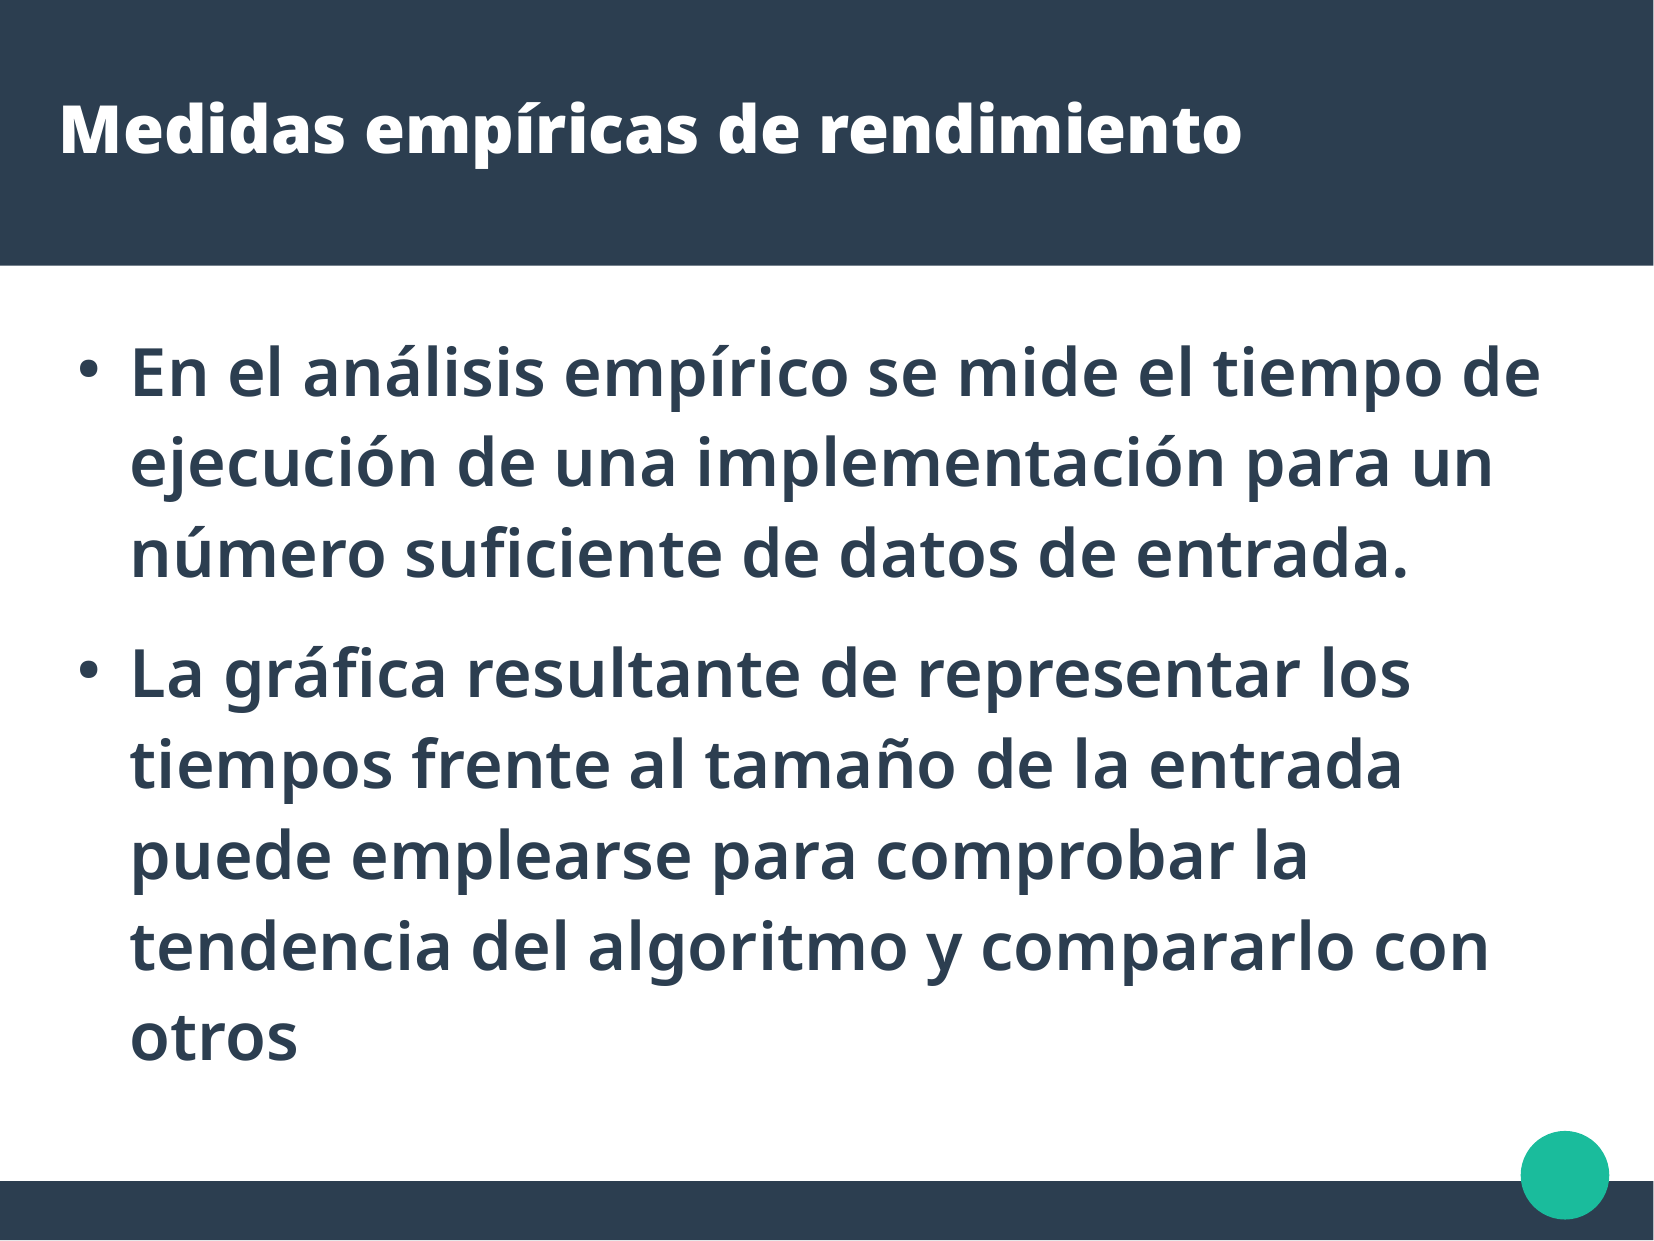

# Medidas empíricas de rendimiento
En el análisis empírico se mide el tiempo de ejecución de una implementación para un número suficiente de datos de entrada.
La gráfica resultante de representar los tiempos frente al tamaño de la entrada puede emplearse para comprobar la tendencia del algoritmo y compararlo con otros